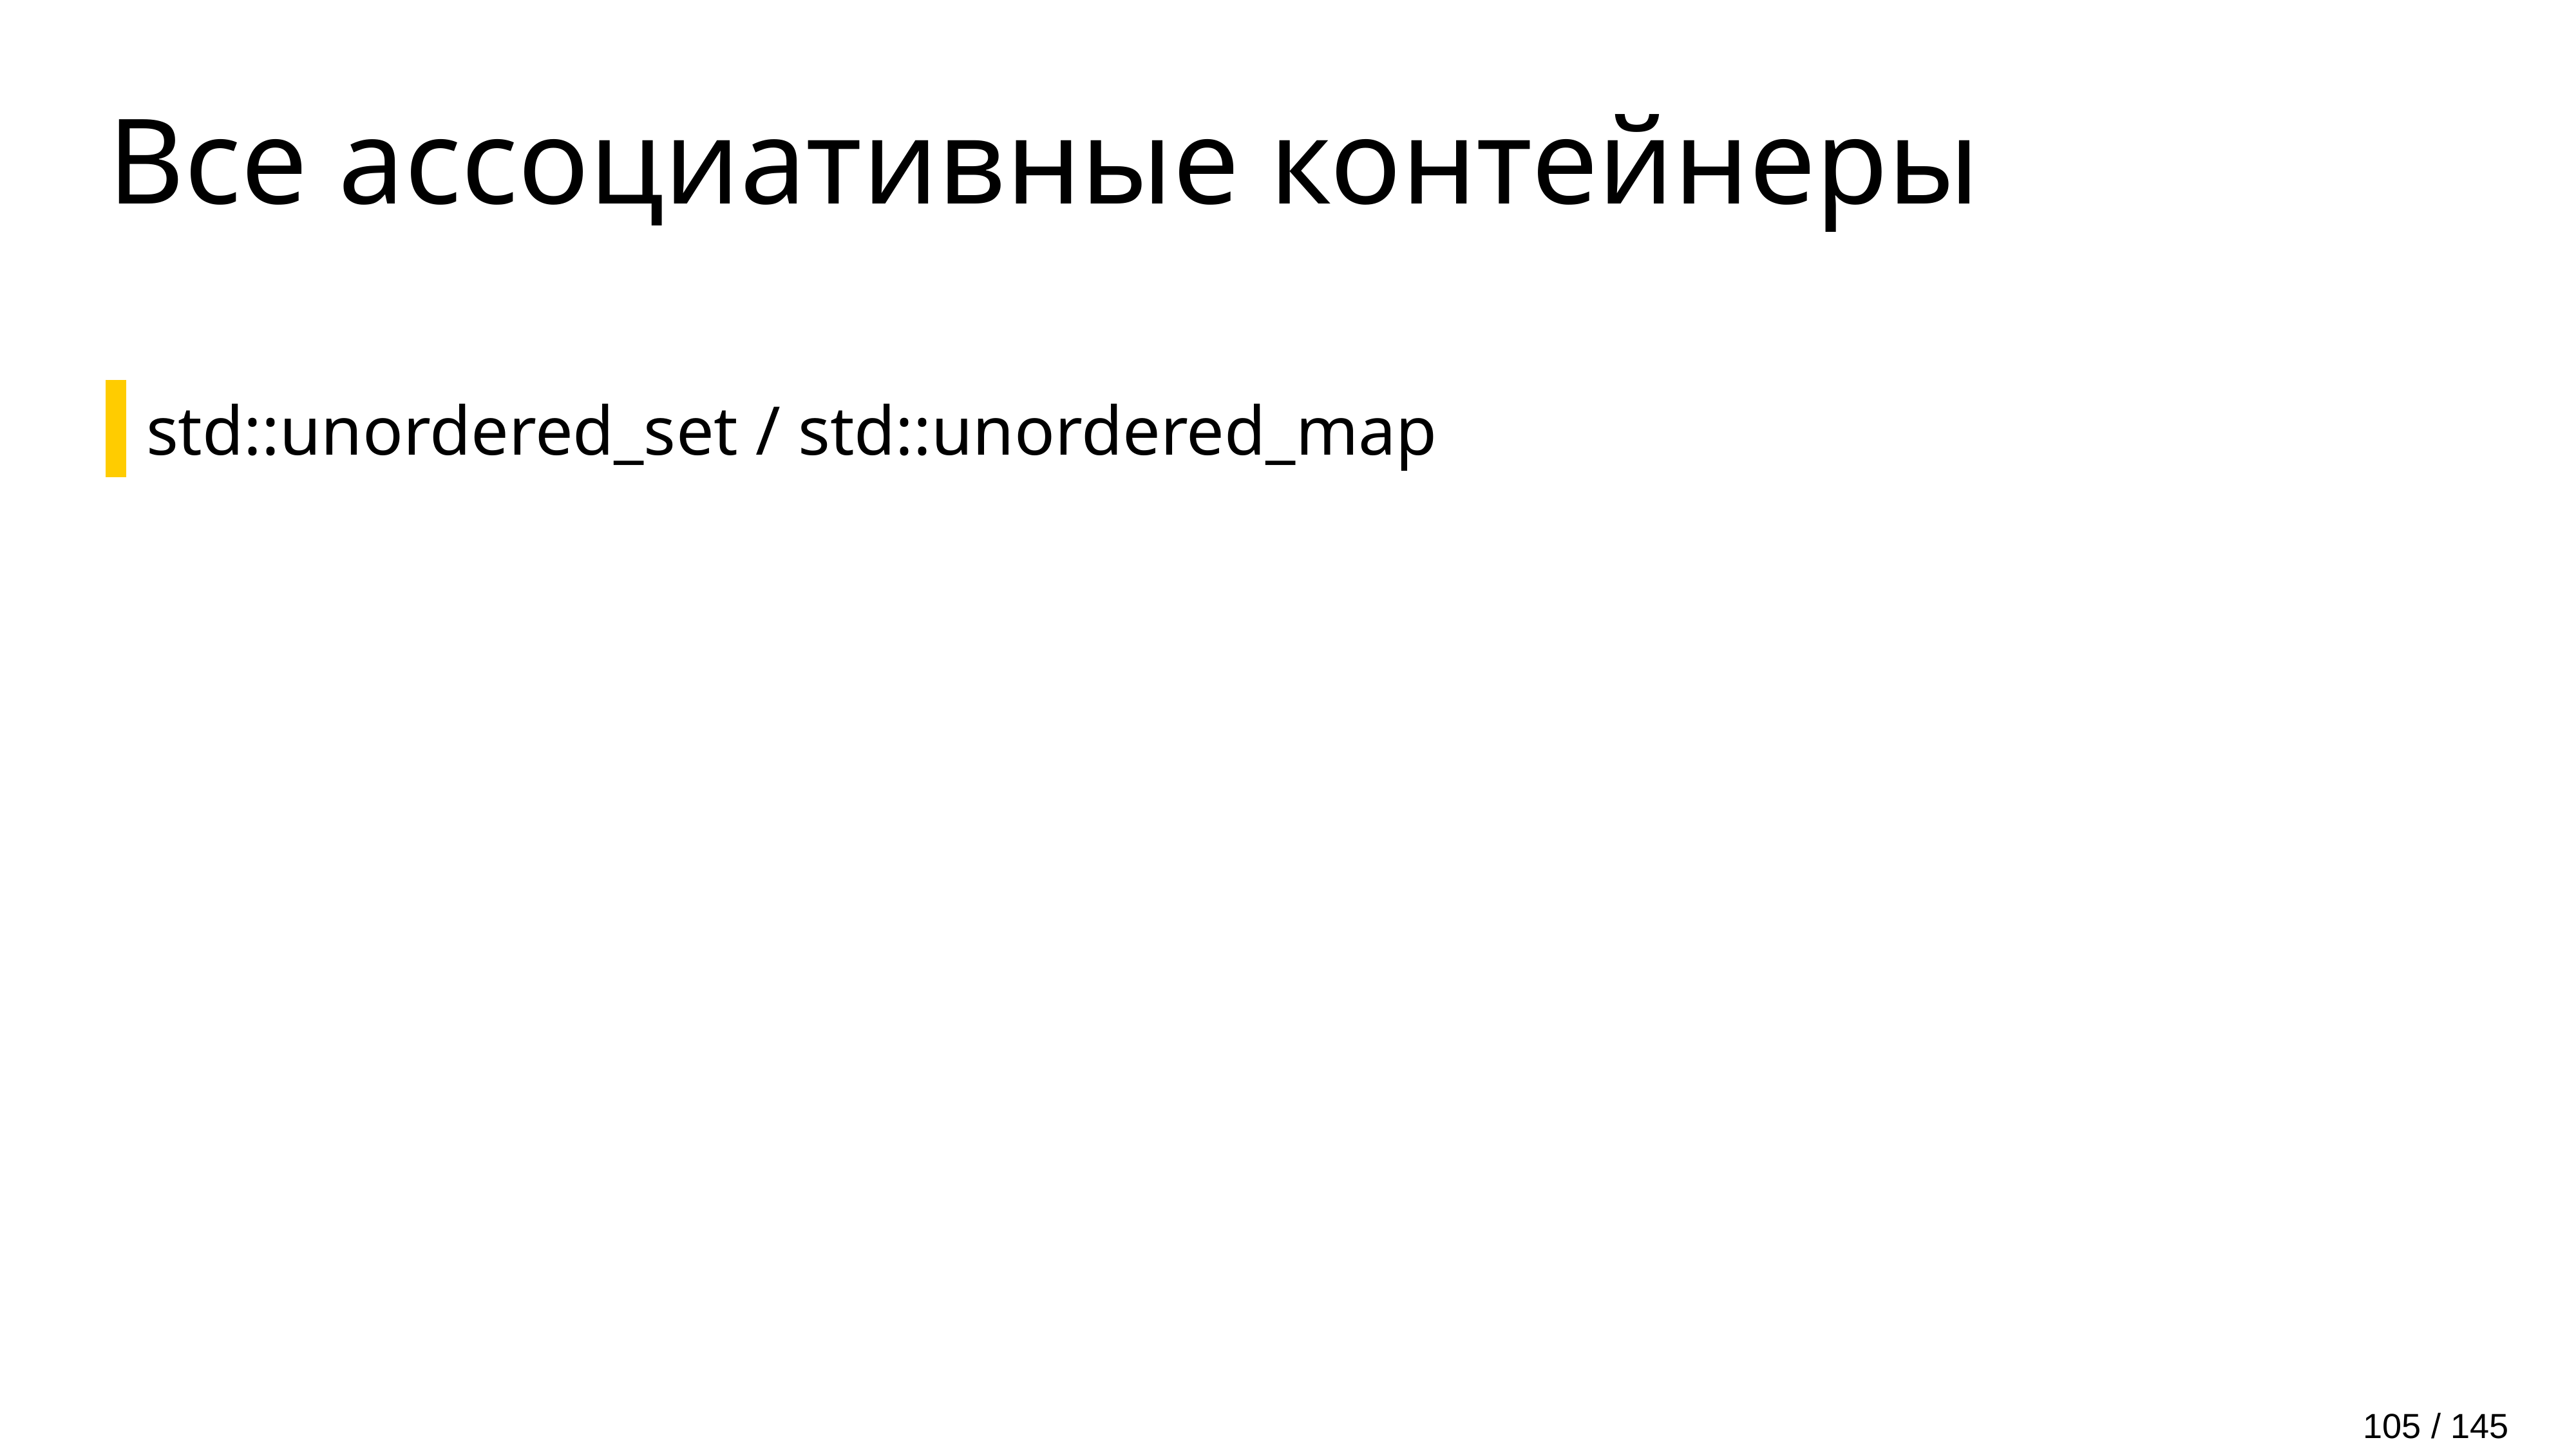

# Все ассоциативные контейнеры
 std::unordered_set / std::unordered_map